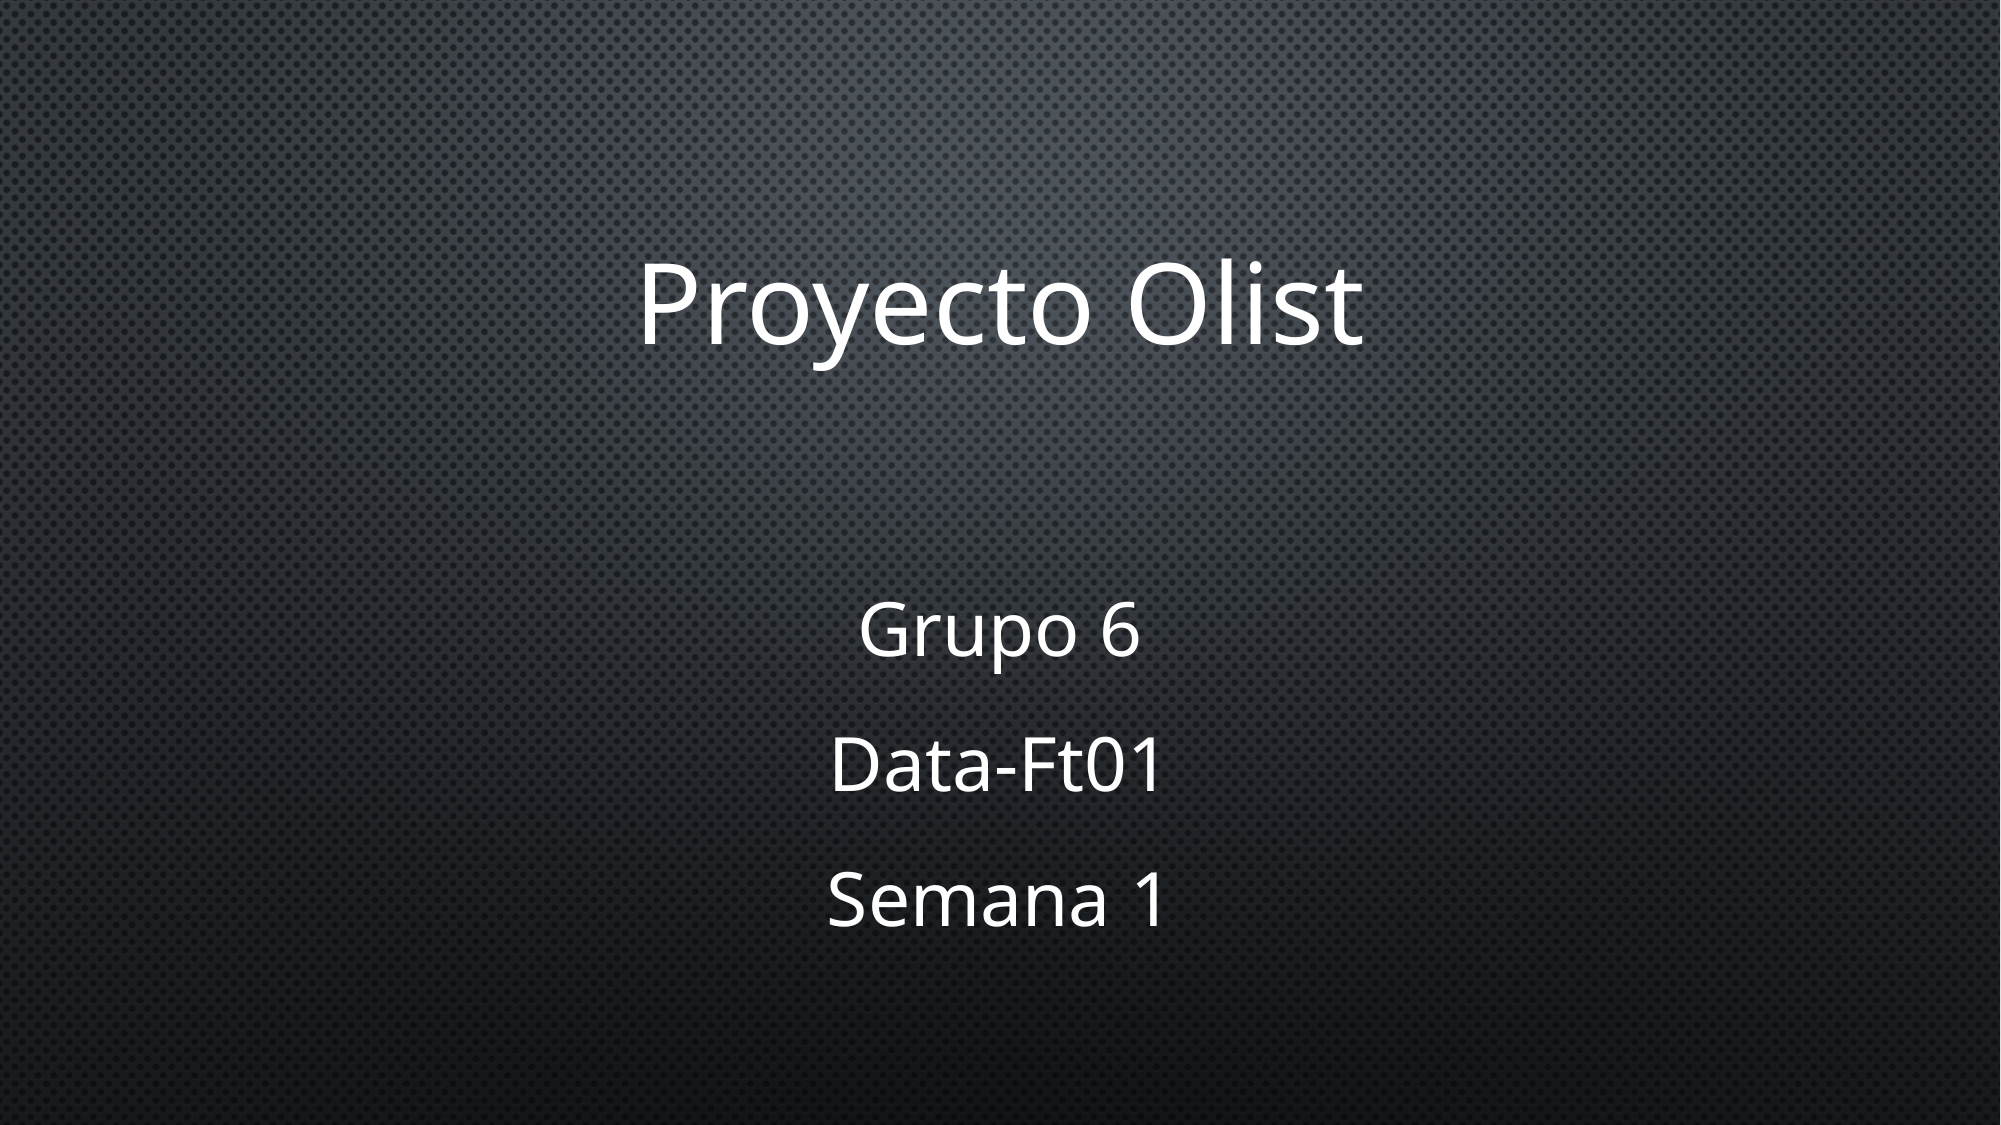

Proyecto Olist
Grupo 6
Data-Ft01
Semana 1